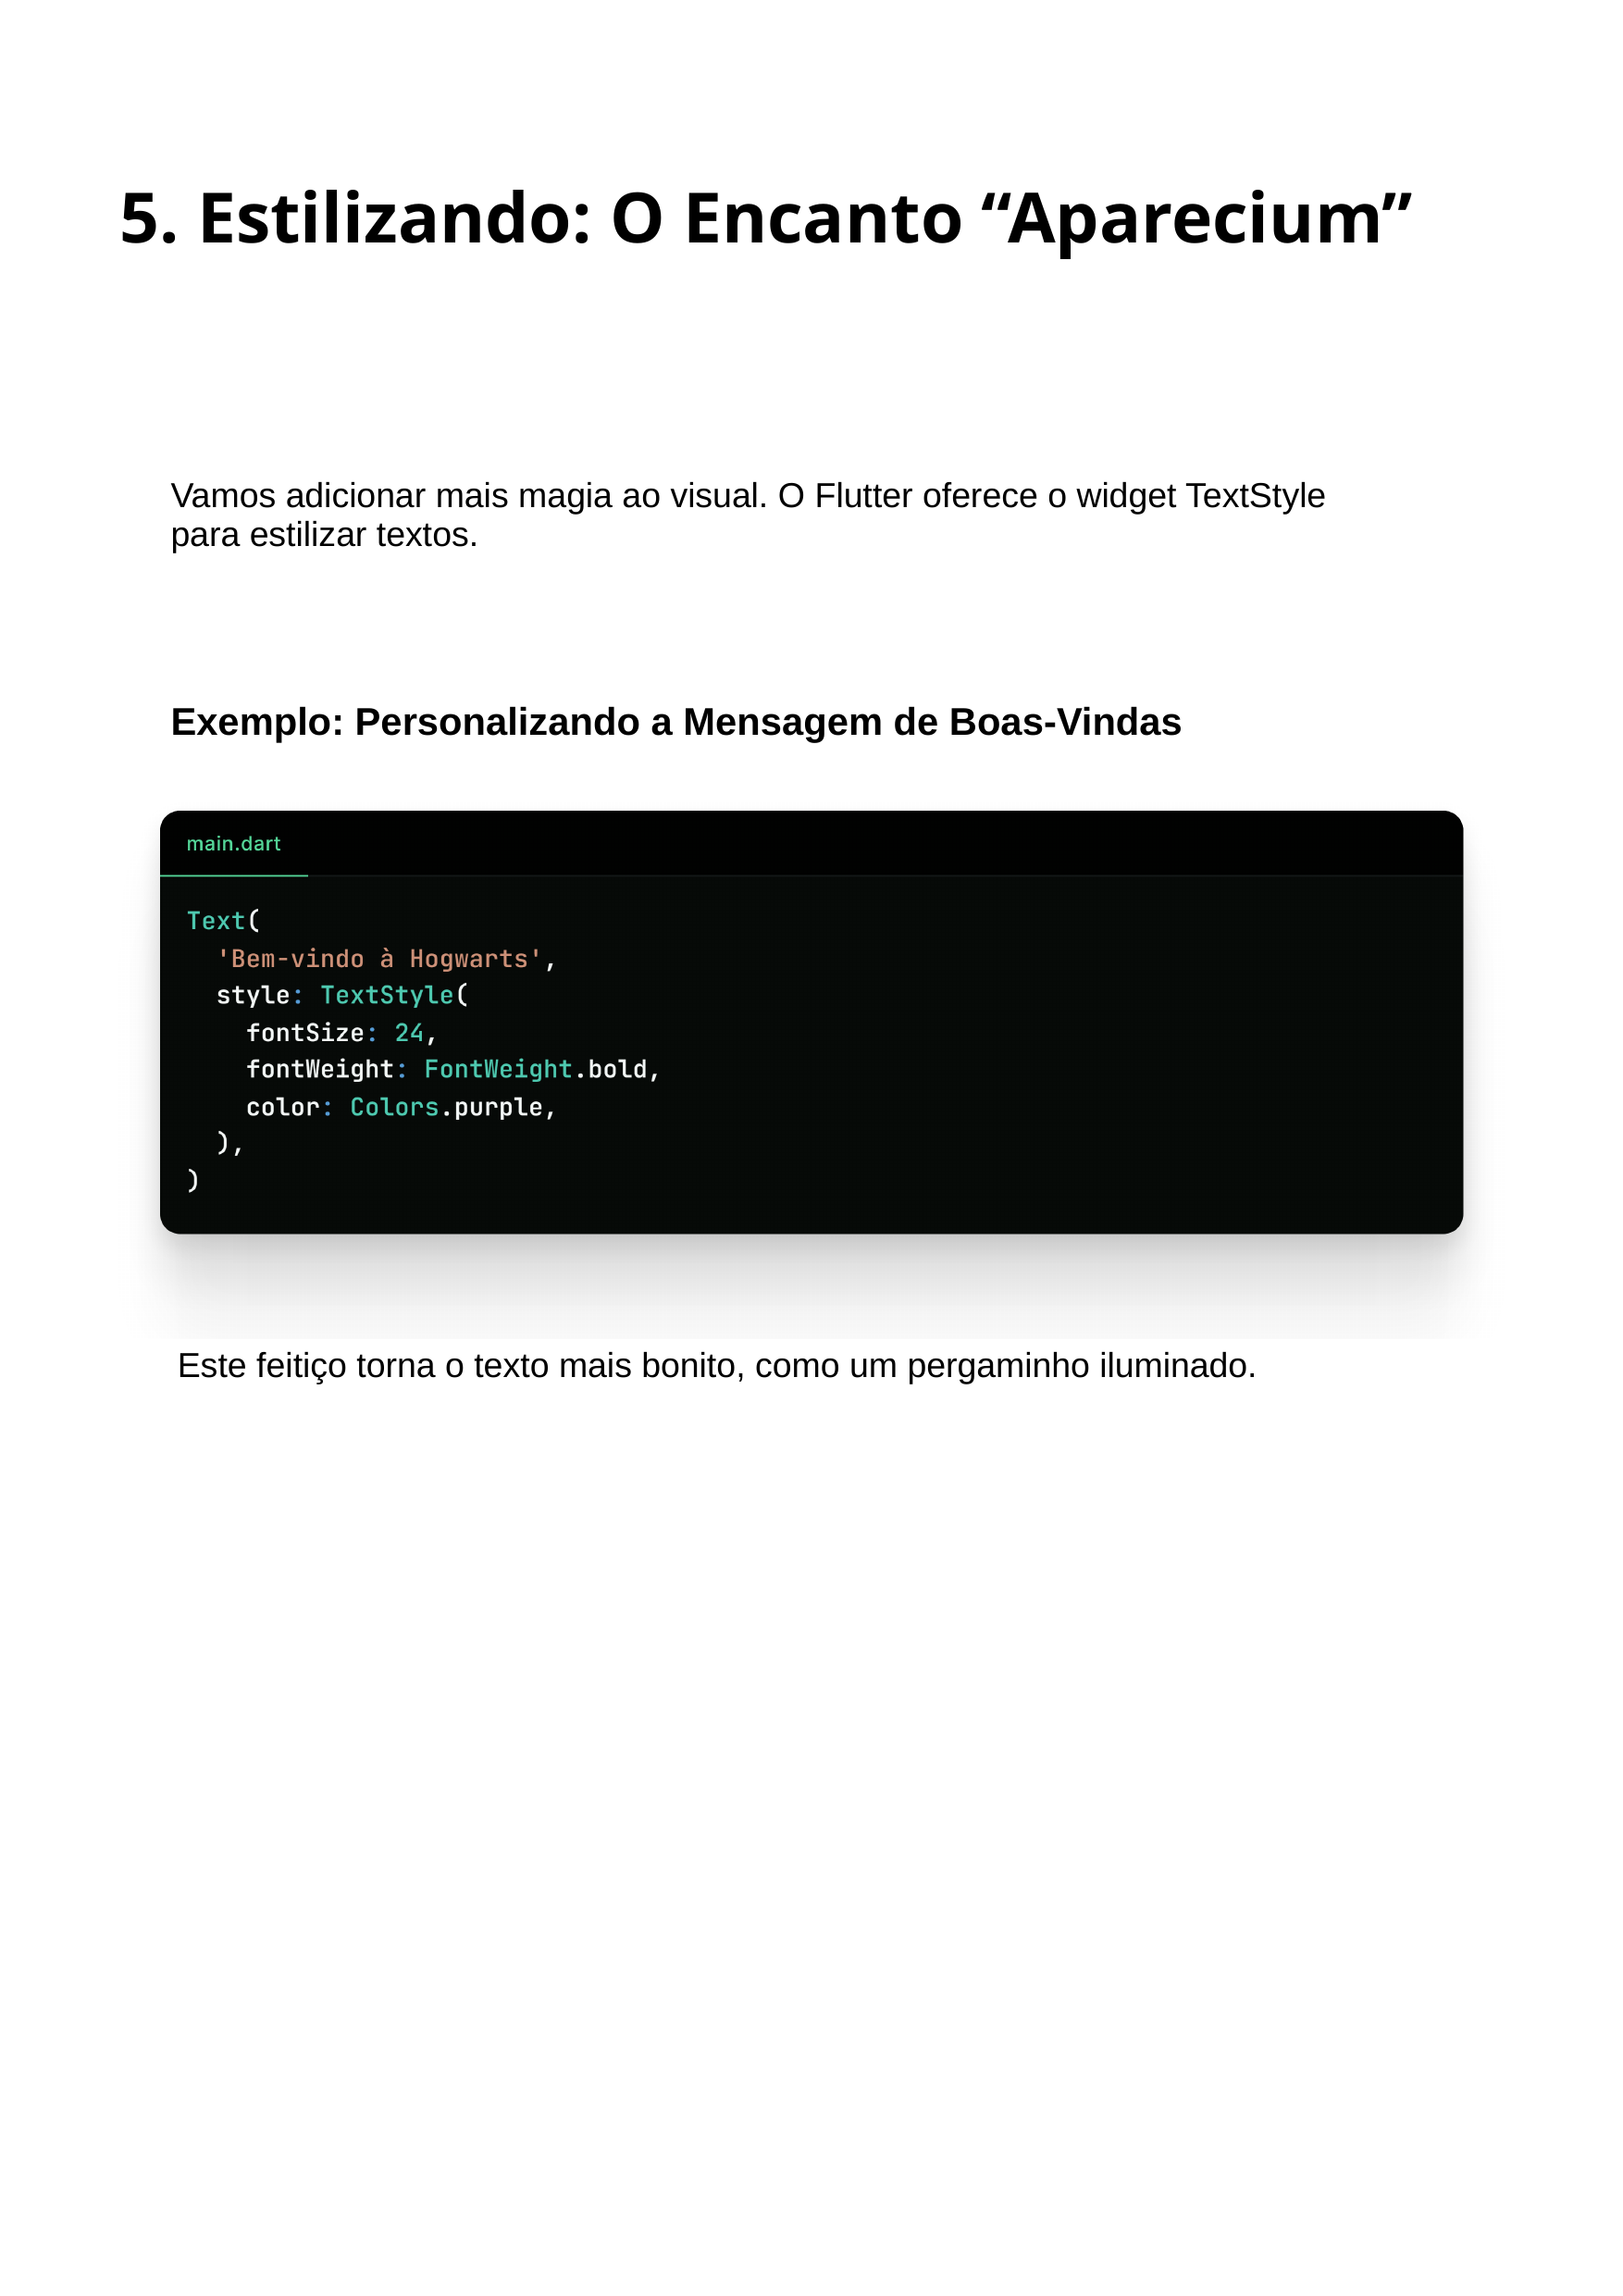

5. Estilizando: O Encanto “Aparecium”
Vamos adicionar mais magia ao visual. O Flutter oferece o widget TextStyle para estilizar textos.
Exemplo: Personalizando a Mensagem de Boas-Vindas
Este feitiço torna o texto mais bonito, como um pergaminho iluminado.